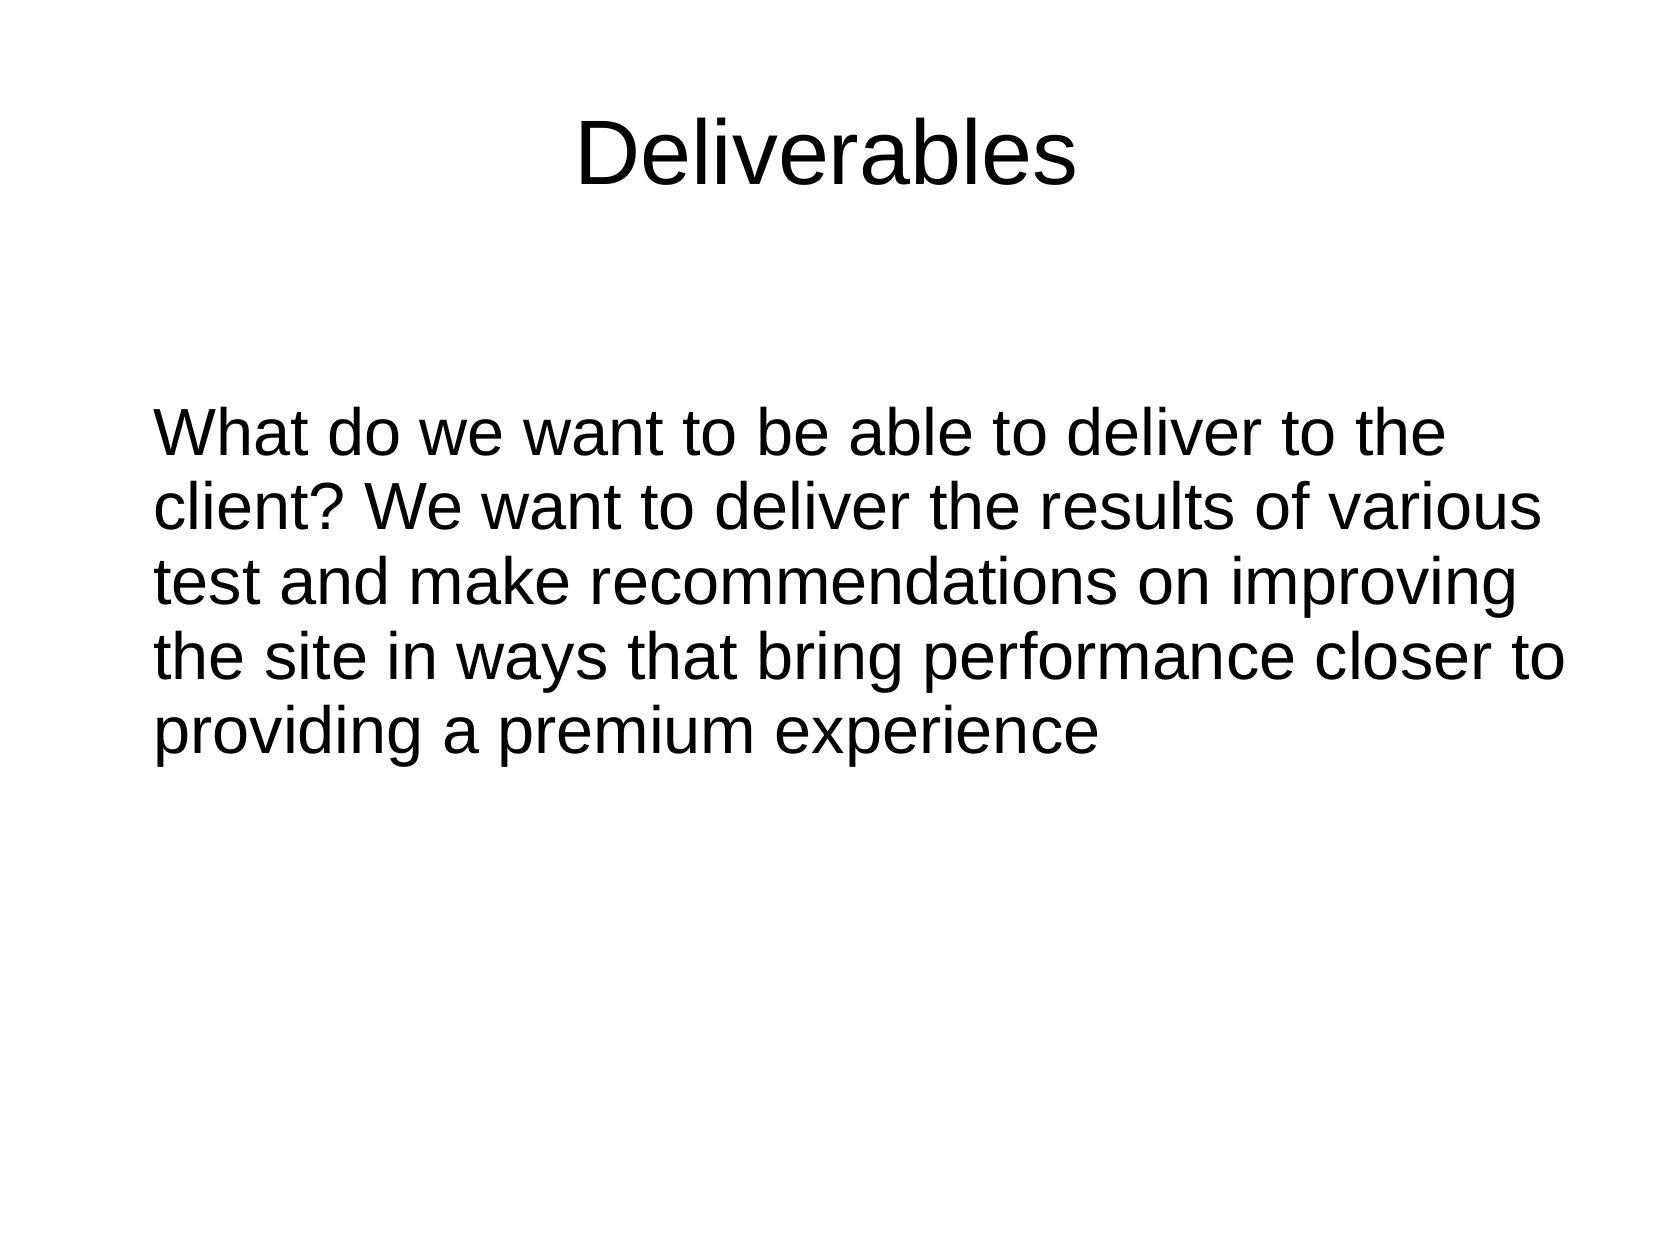

# Deliverables
What do we want to be able to deliver to the client? We want to deliver the results of various test and make recommendations on improving the site in ways that bring performance closer to providing a premium experience